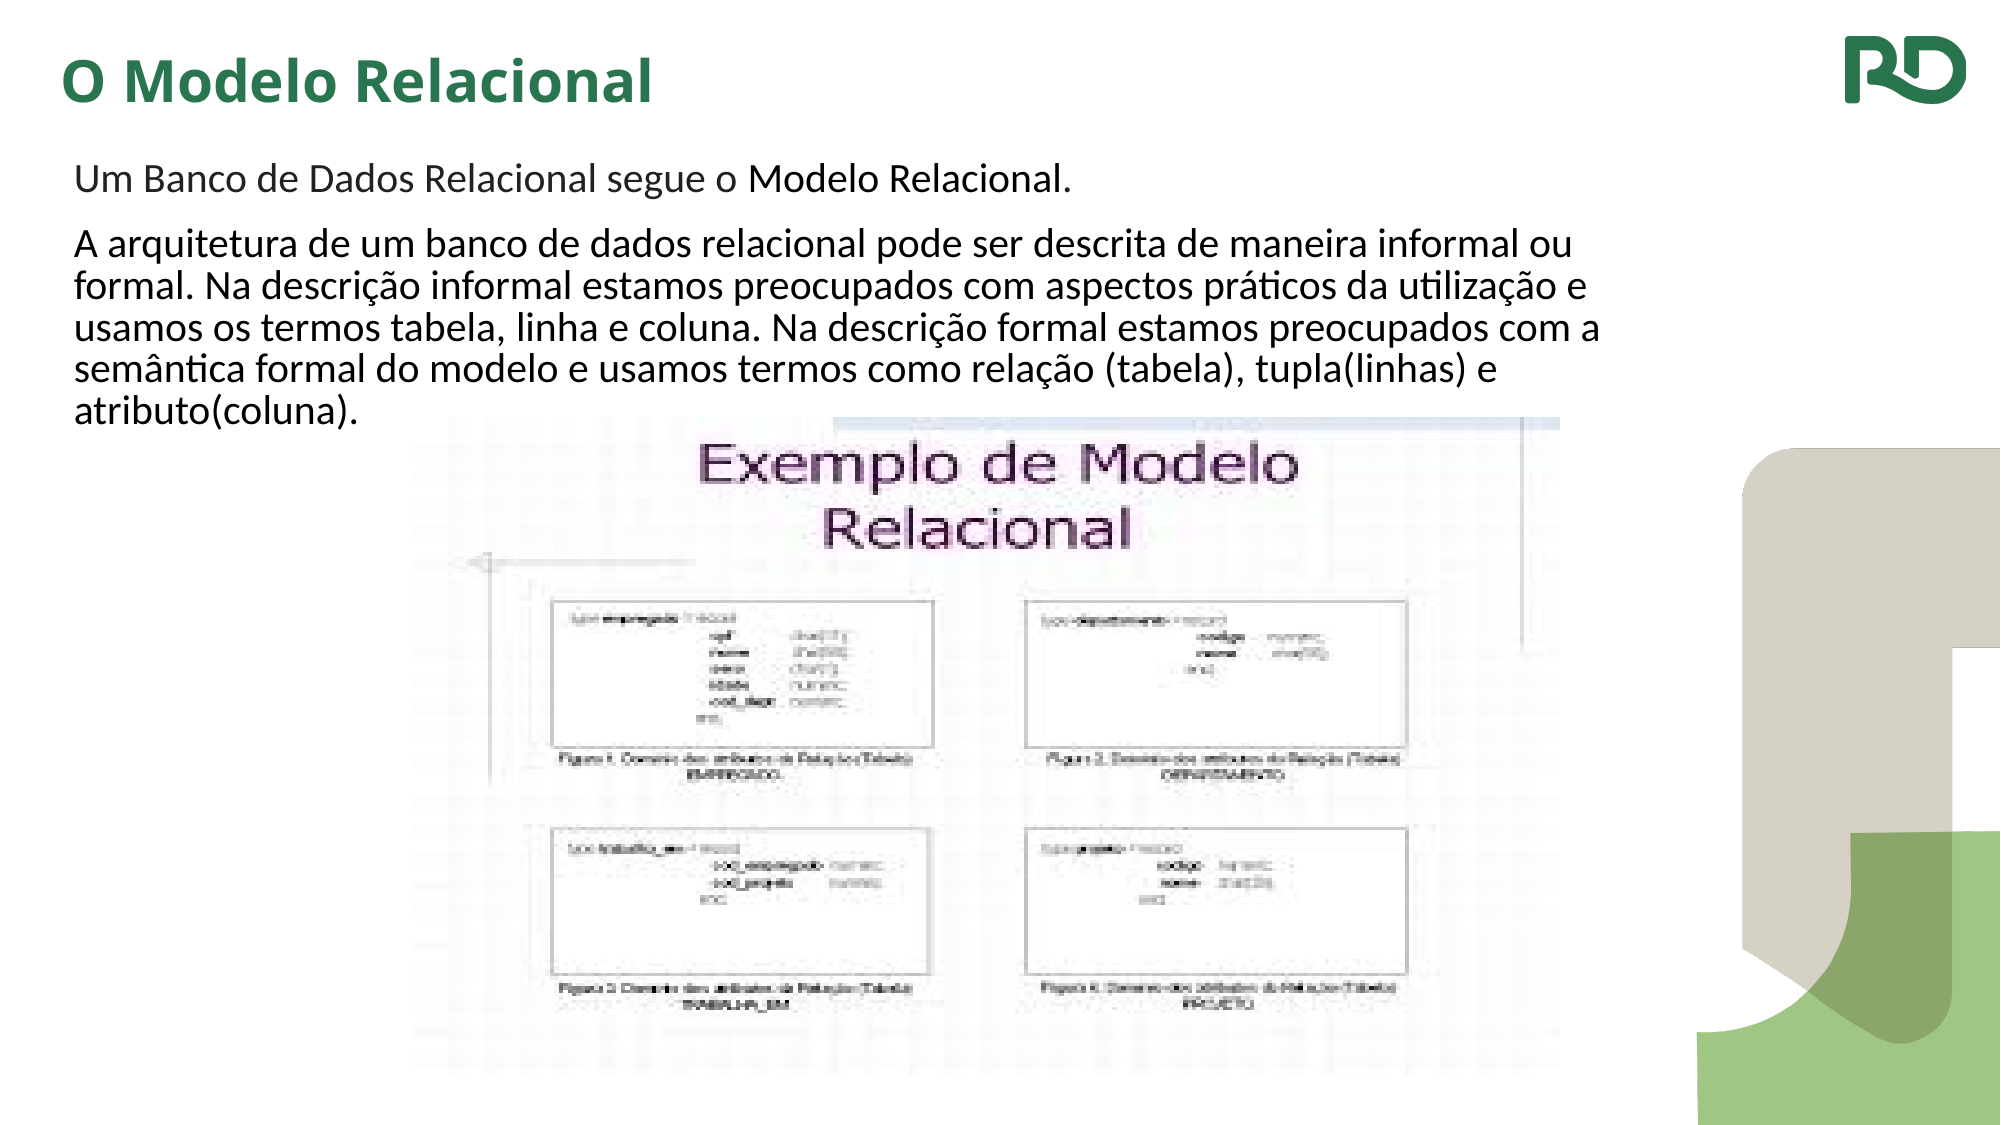

O Modelo Relacional
Um Banco de Dados Relacional segue o Modelo Relacional.
A arquitetura de um banco de dados relacional pode ser descrita de maneira informal ou formal. Na descrição informal estamos preocupados com aspectos práticos da utilização e usamos os termos tabela, linha e coluna. Na descrição formal estamos preocupados com a semântica formal do modelo e usamos termos como relação (tabela), tupla(linhas) e atributo(coluna).